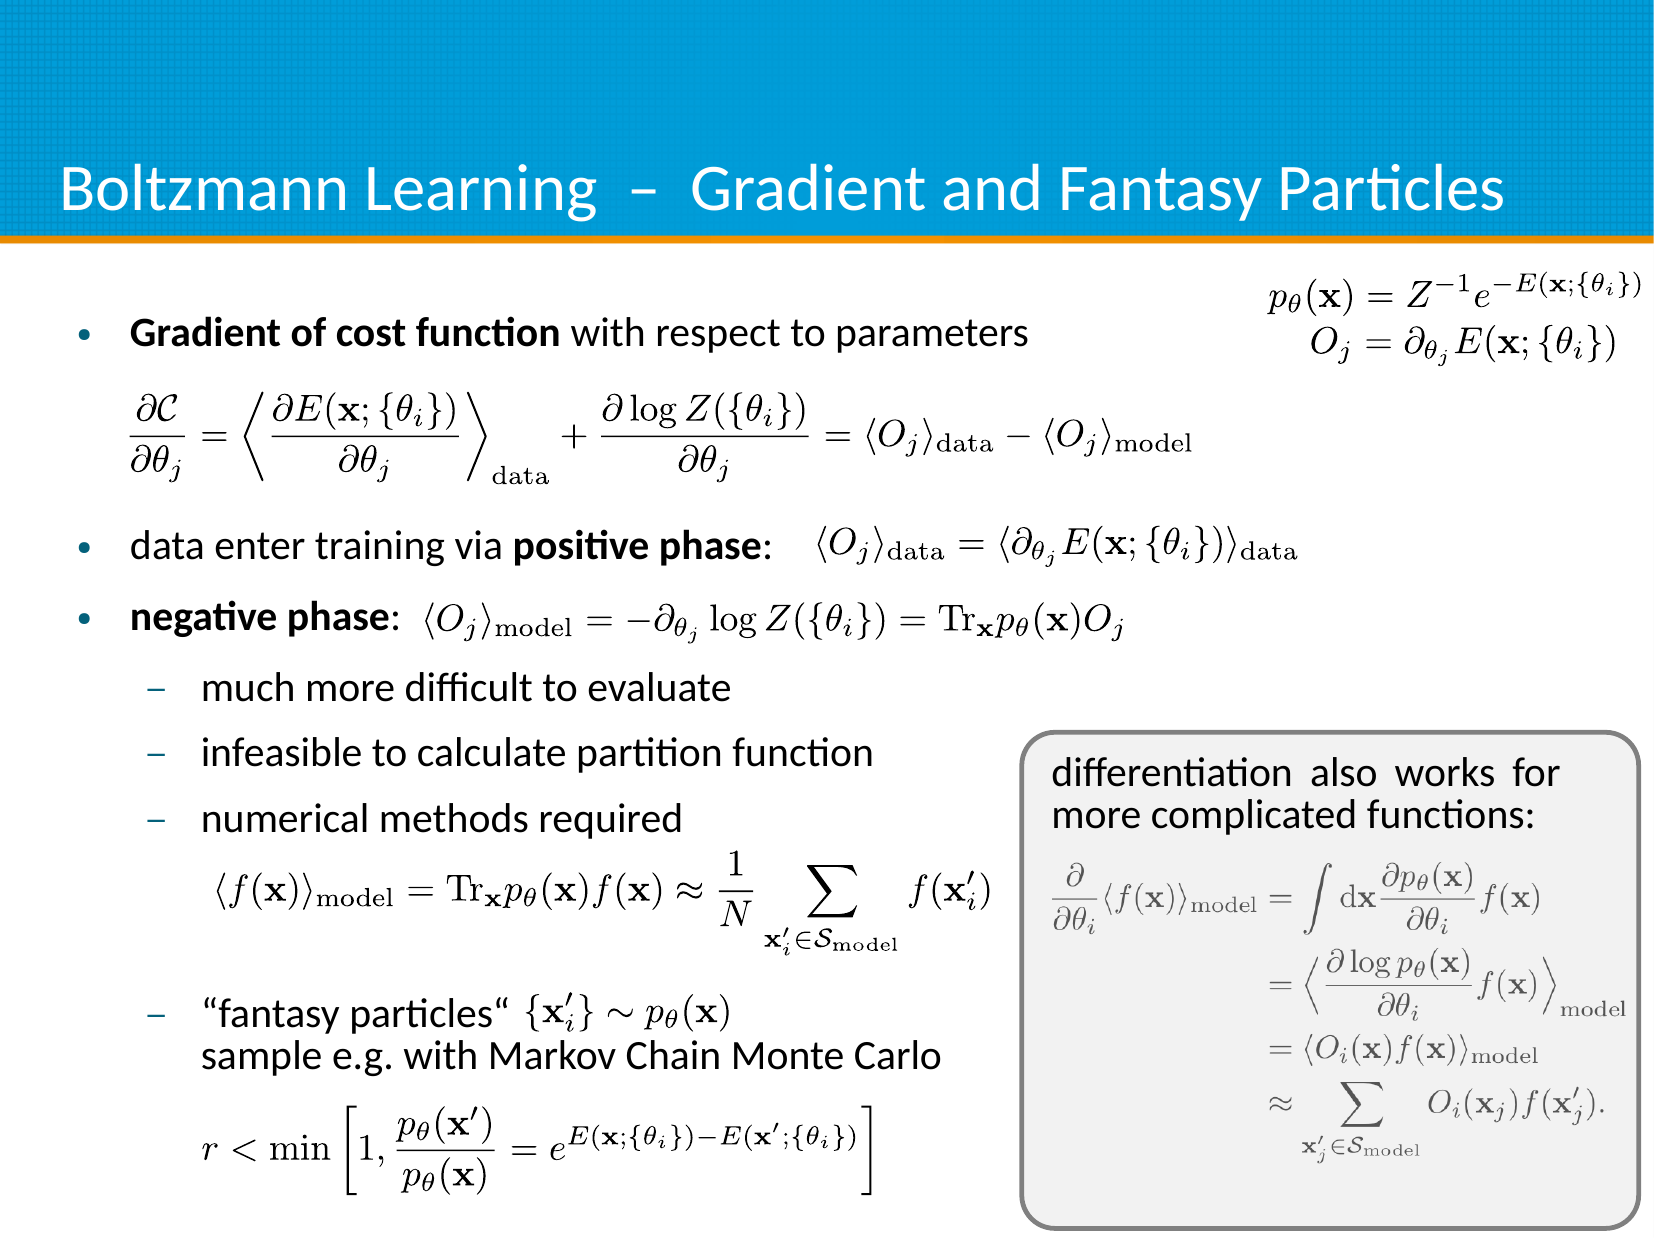

# Boltzmann Learning – Gradient and Fantasy Particles
Gradient of cost function with respect to parameters
data enter training via positive phase:
negative phase:
much more difficult to evaluate
infeasible to calculate partition function
numerical methods required
“fantasy particles“
sample e.g. with Markov Chain Monte Carlo
differentiation also works for
more complicated functions: